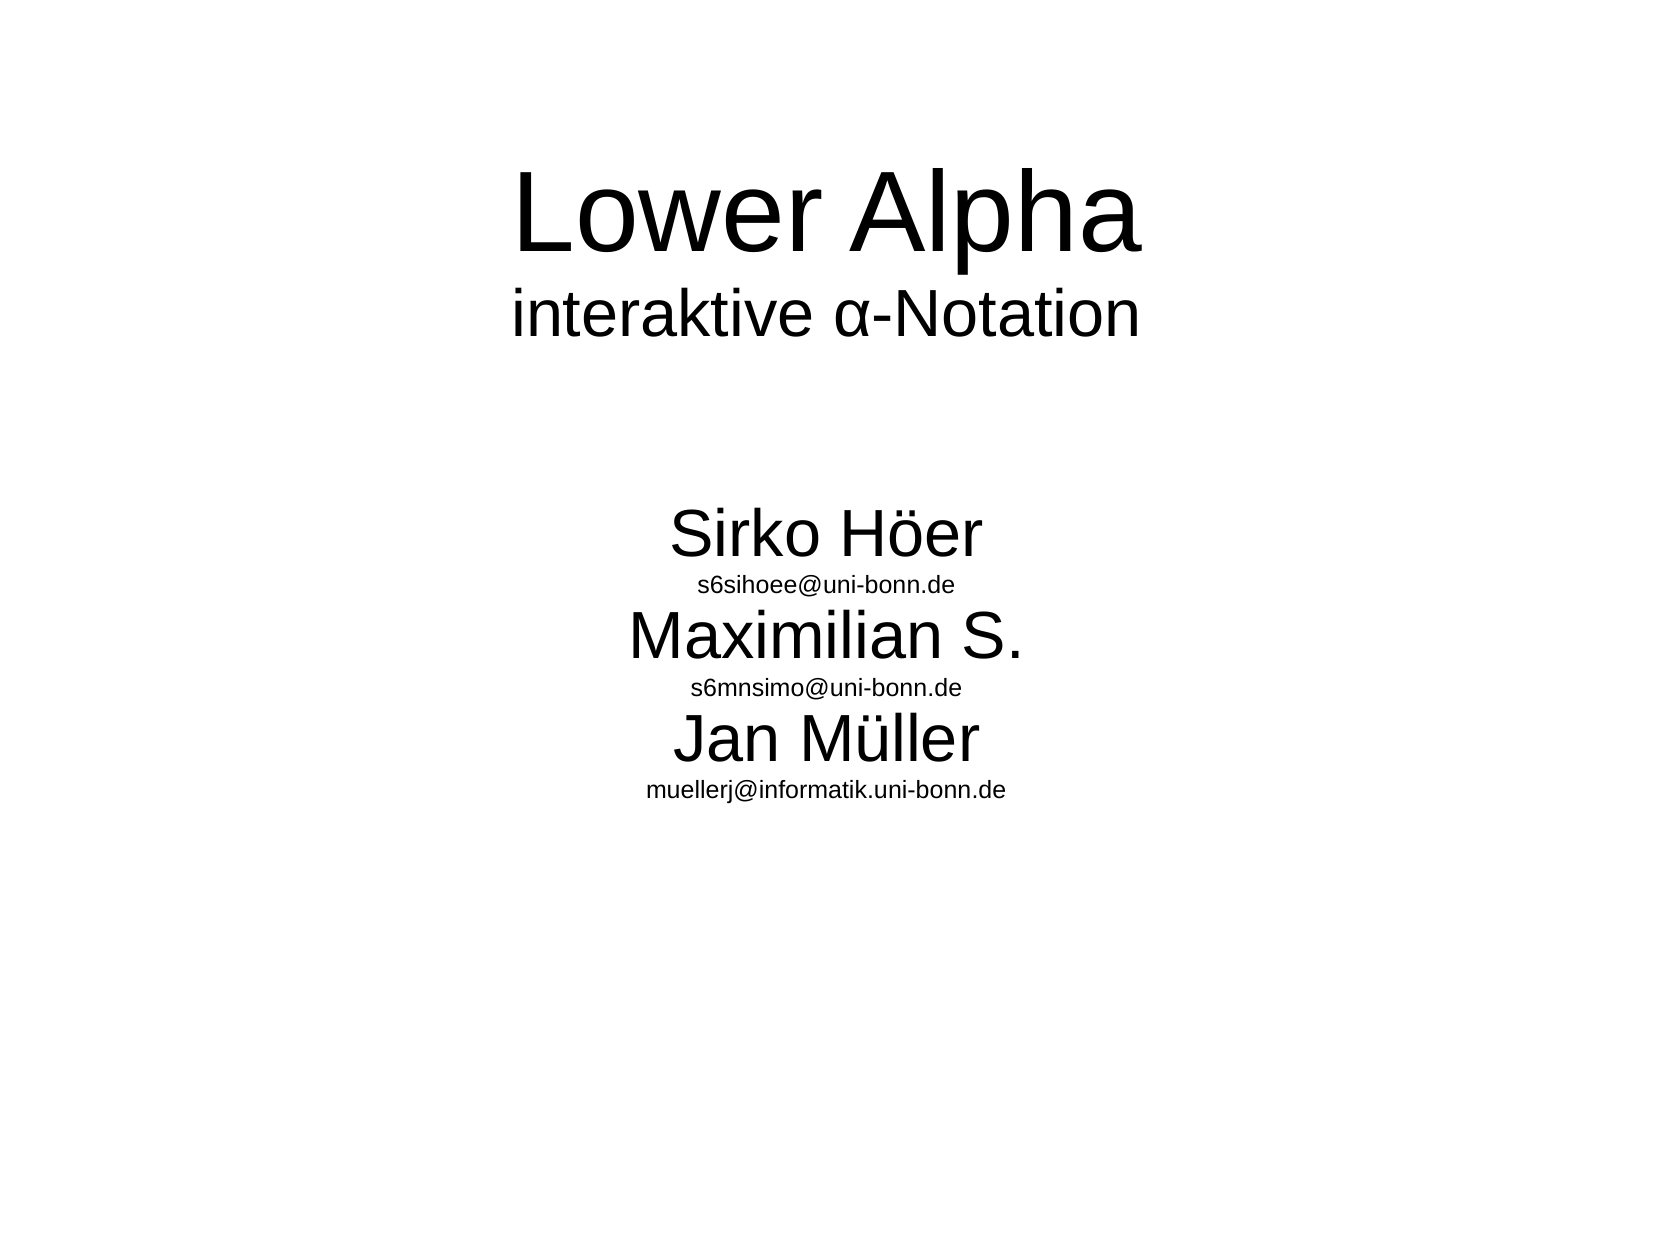

# Lower Alpha interaktive α-Notation
Sirko Höer
s6sihoee@uni-bonn.de
Maximilian S.
s6mnsimo@uni-bonn.de
Jan Müller
muellerj@informatik.uni-bonn.de